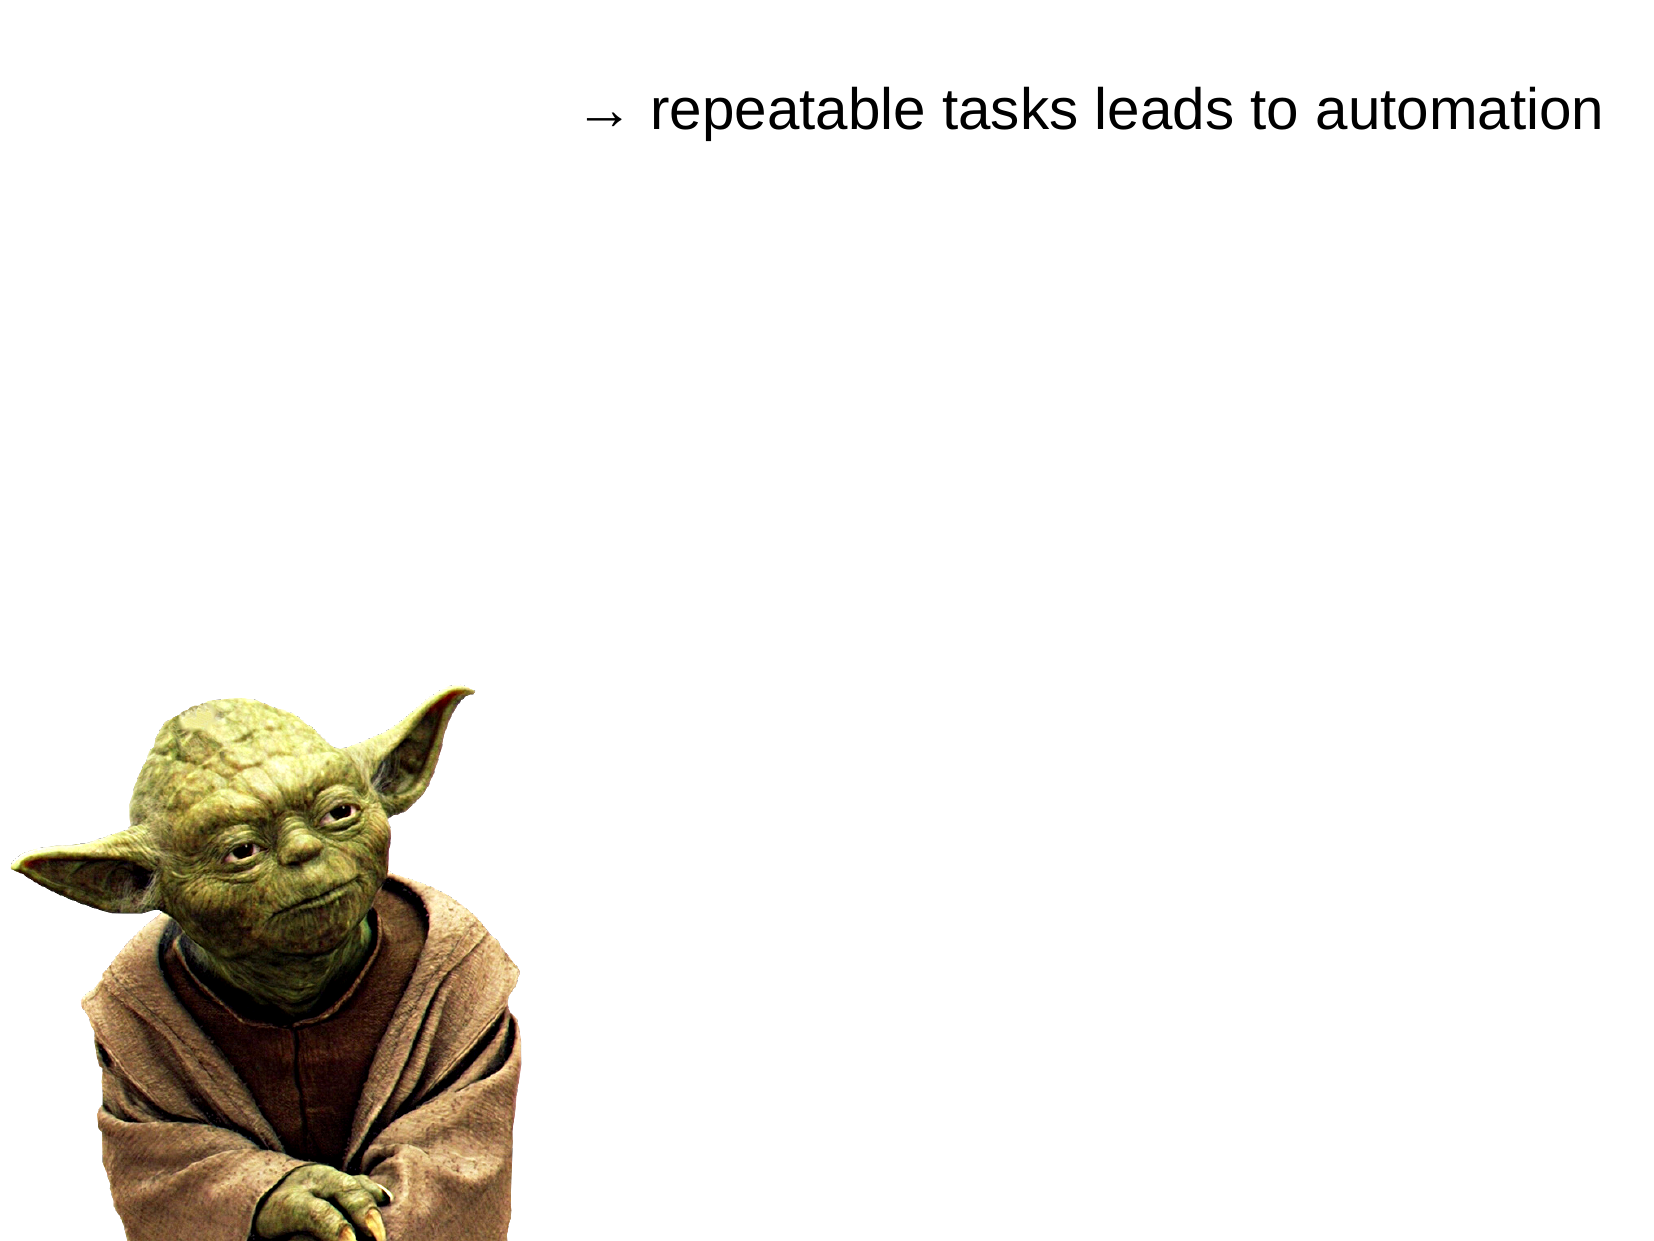

# → repeatable tasks leads to automation